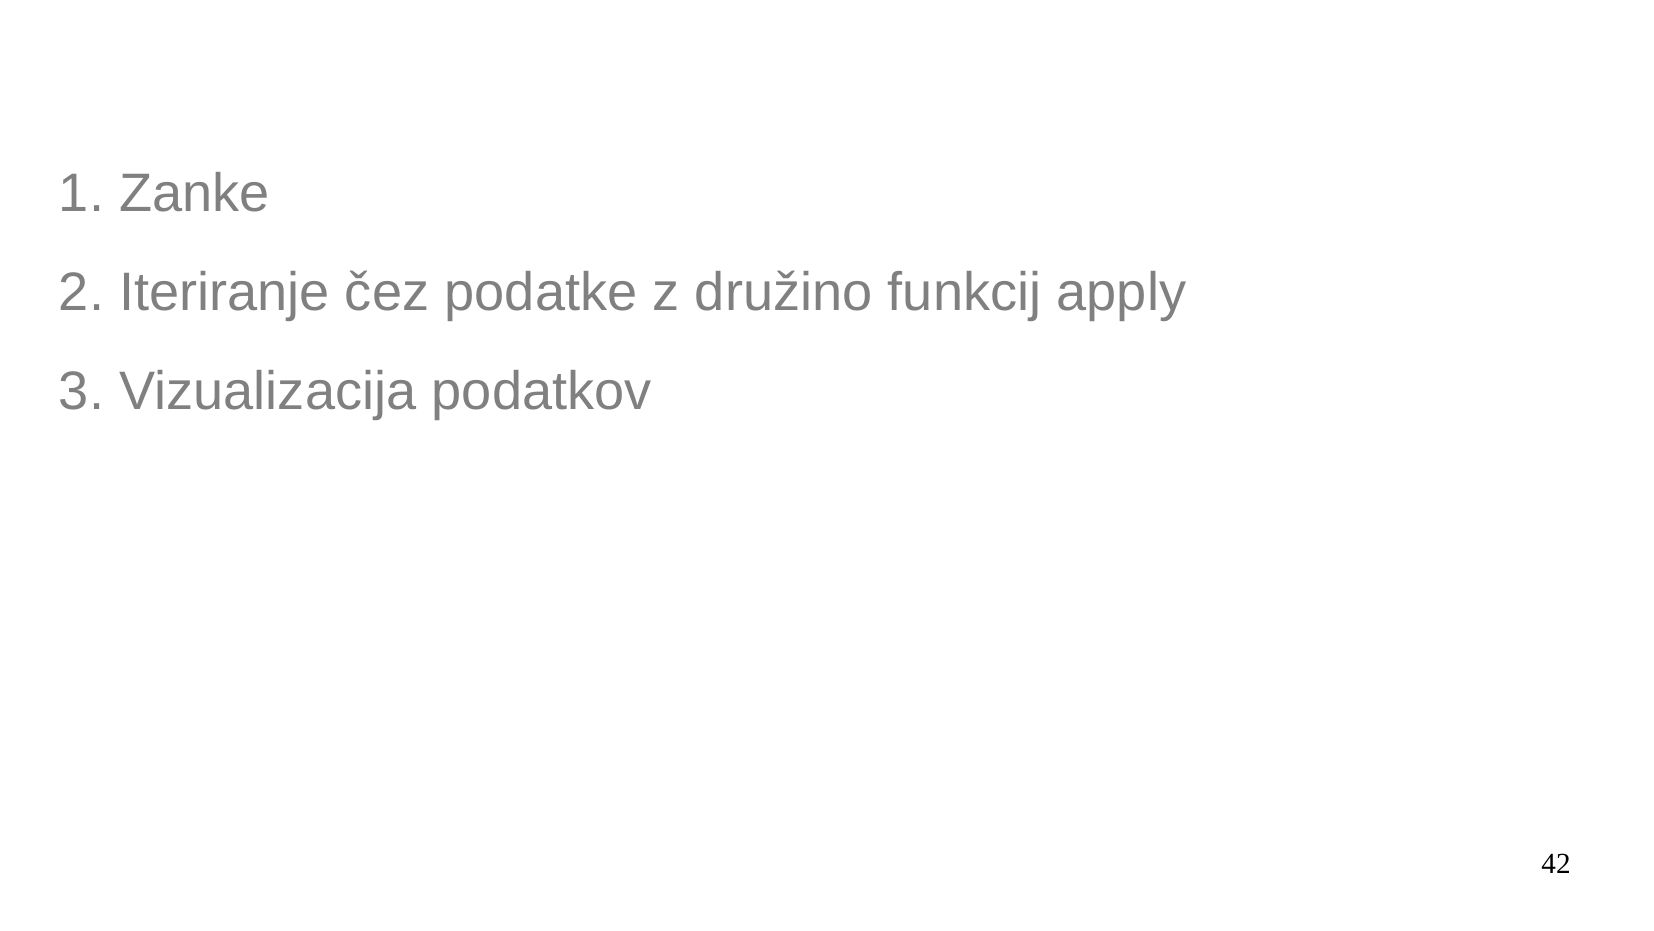

# 1. Zanke
2. Iteriranje čez podatke z družino funkcij apply
3. Vizualizacija podatkov
42